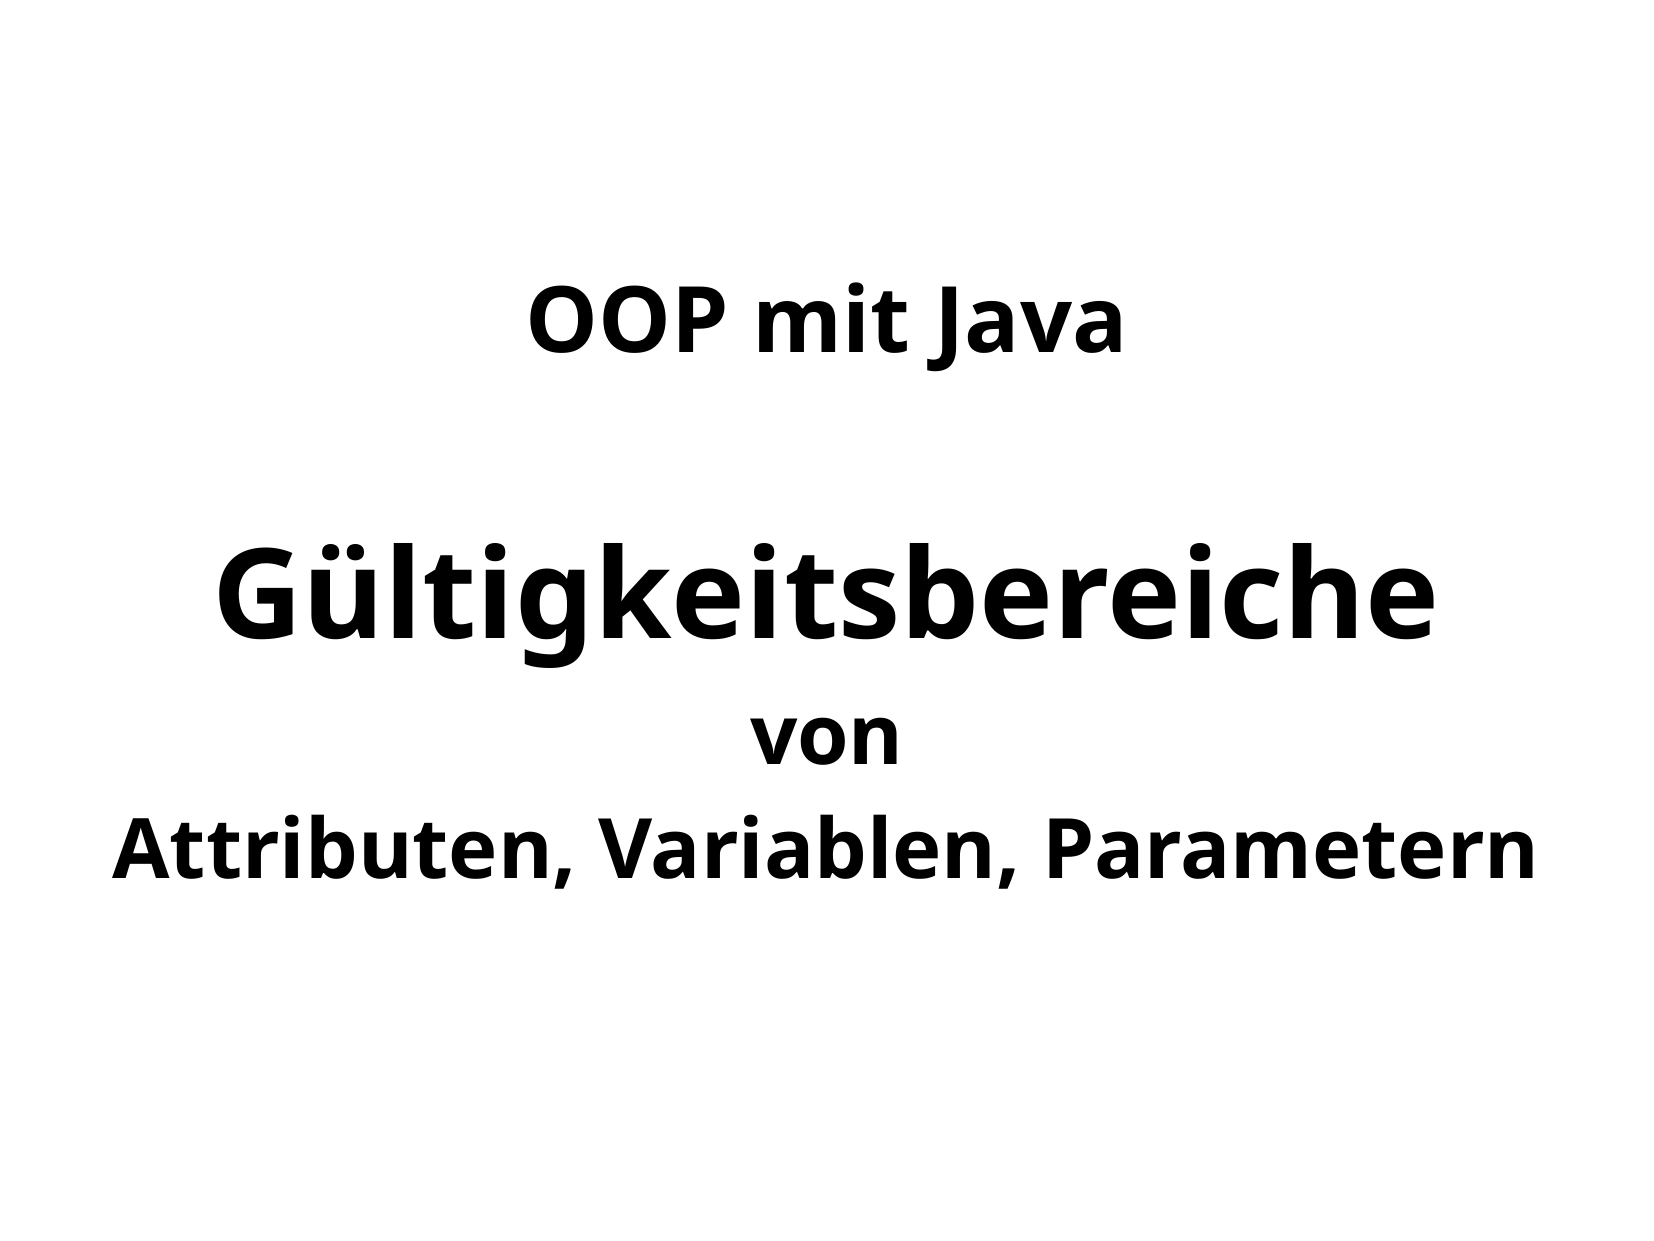

# OOP mit Java
Gültigkeitsbereiche
von
Attributen, Variablen, Parametern